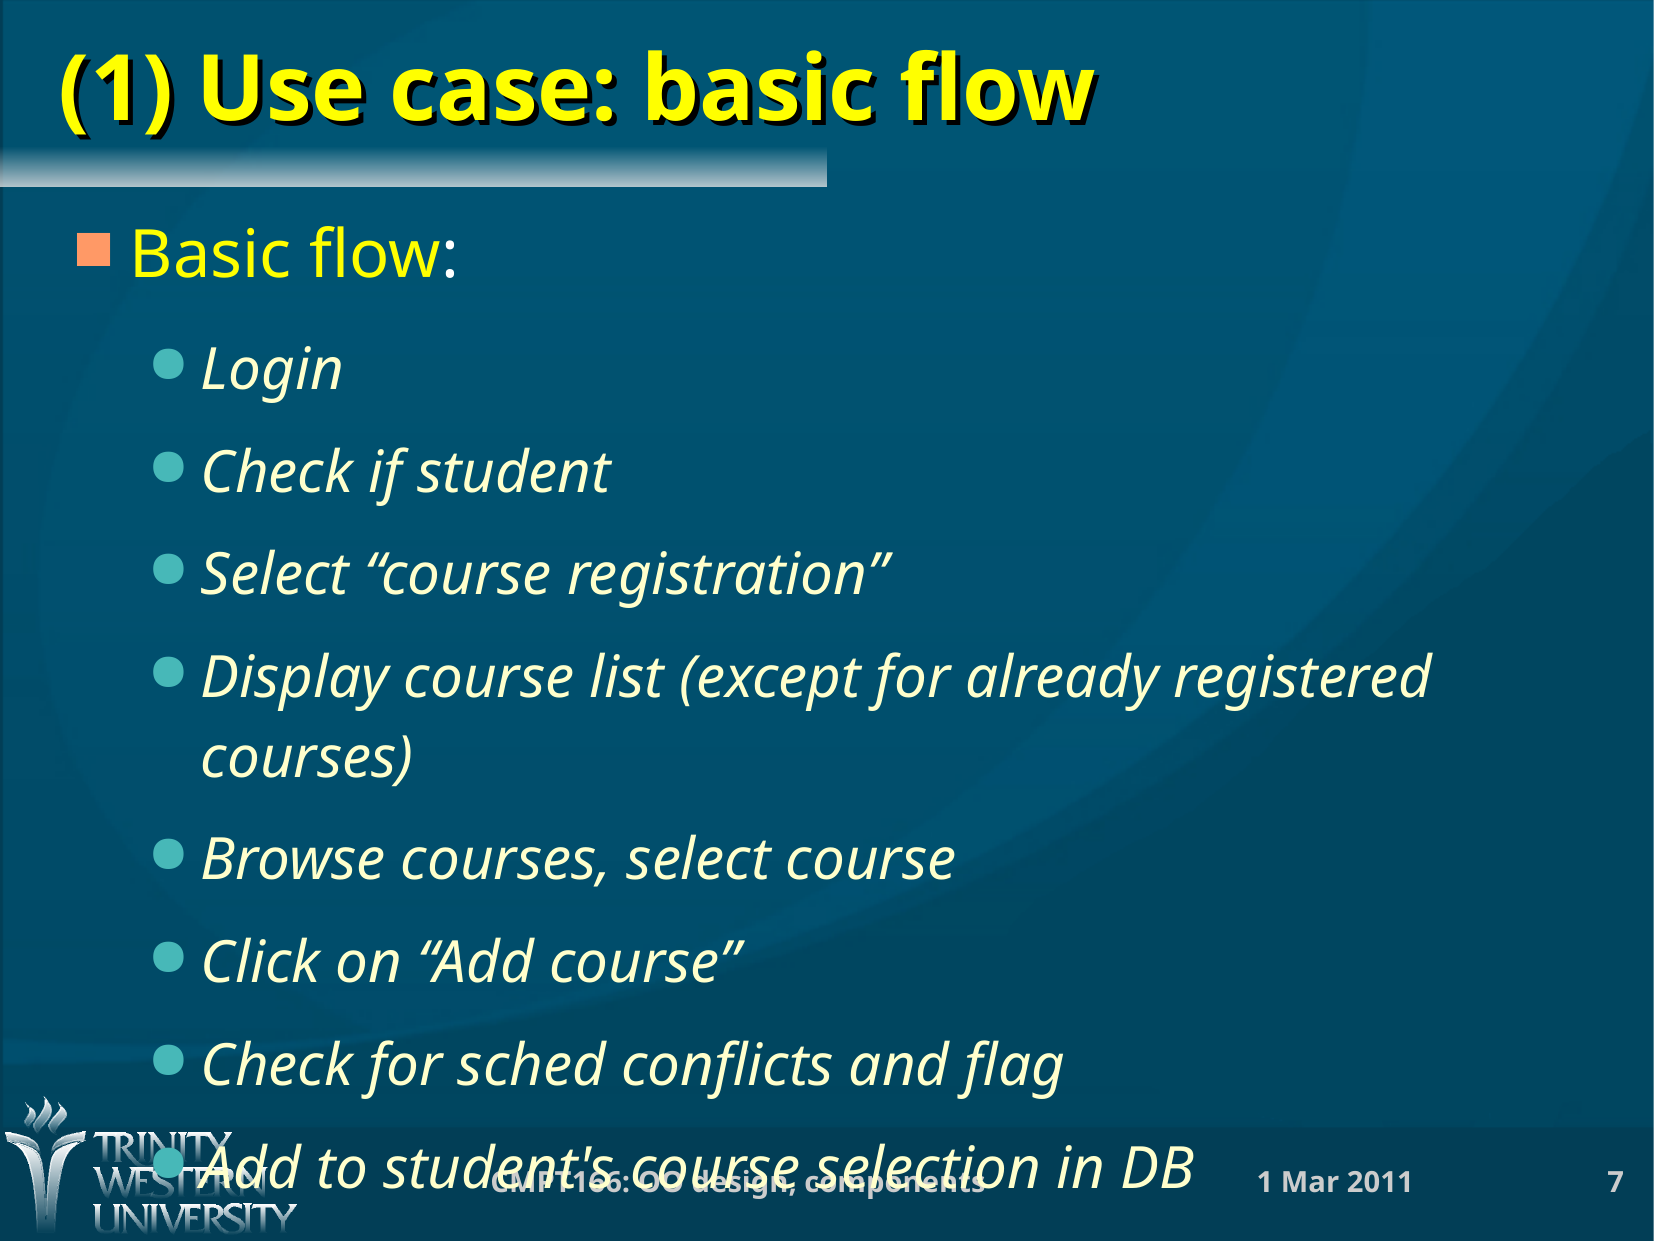

# (1) Use case: basic flow
Basic flow:
Login
Check if student
Select “course registration”
Display course list (except for already registered courses)
Browse courses, select course
Click on “Add course”
Check for sched conflicts and flag
Add to student's course selection in DB
Update student: WL, current, W*
CMPT166: OO design, components
1 Mar 2011
7